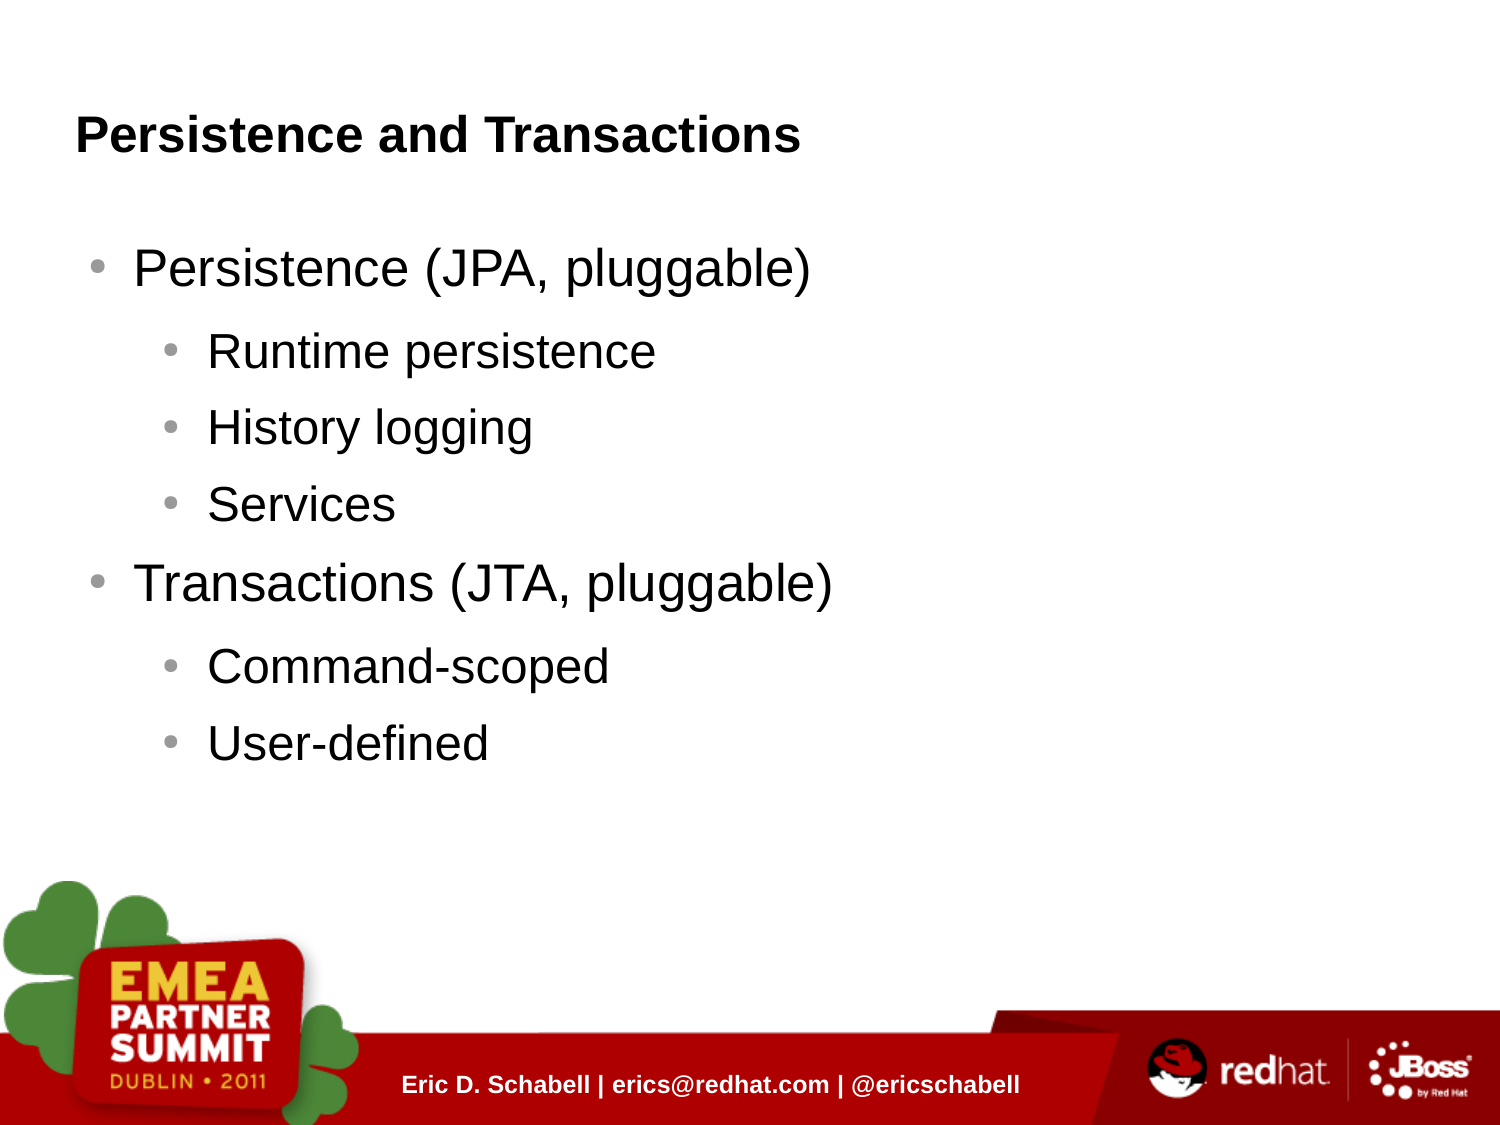

# Persistence and Transactions
Persistence (JPA, pluggable)
Runtime persistence
History logging
Services
Transactions (JTA, pluggable)
Command-scoped
User-defined